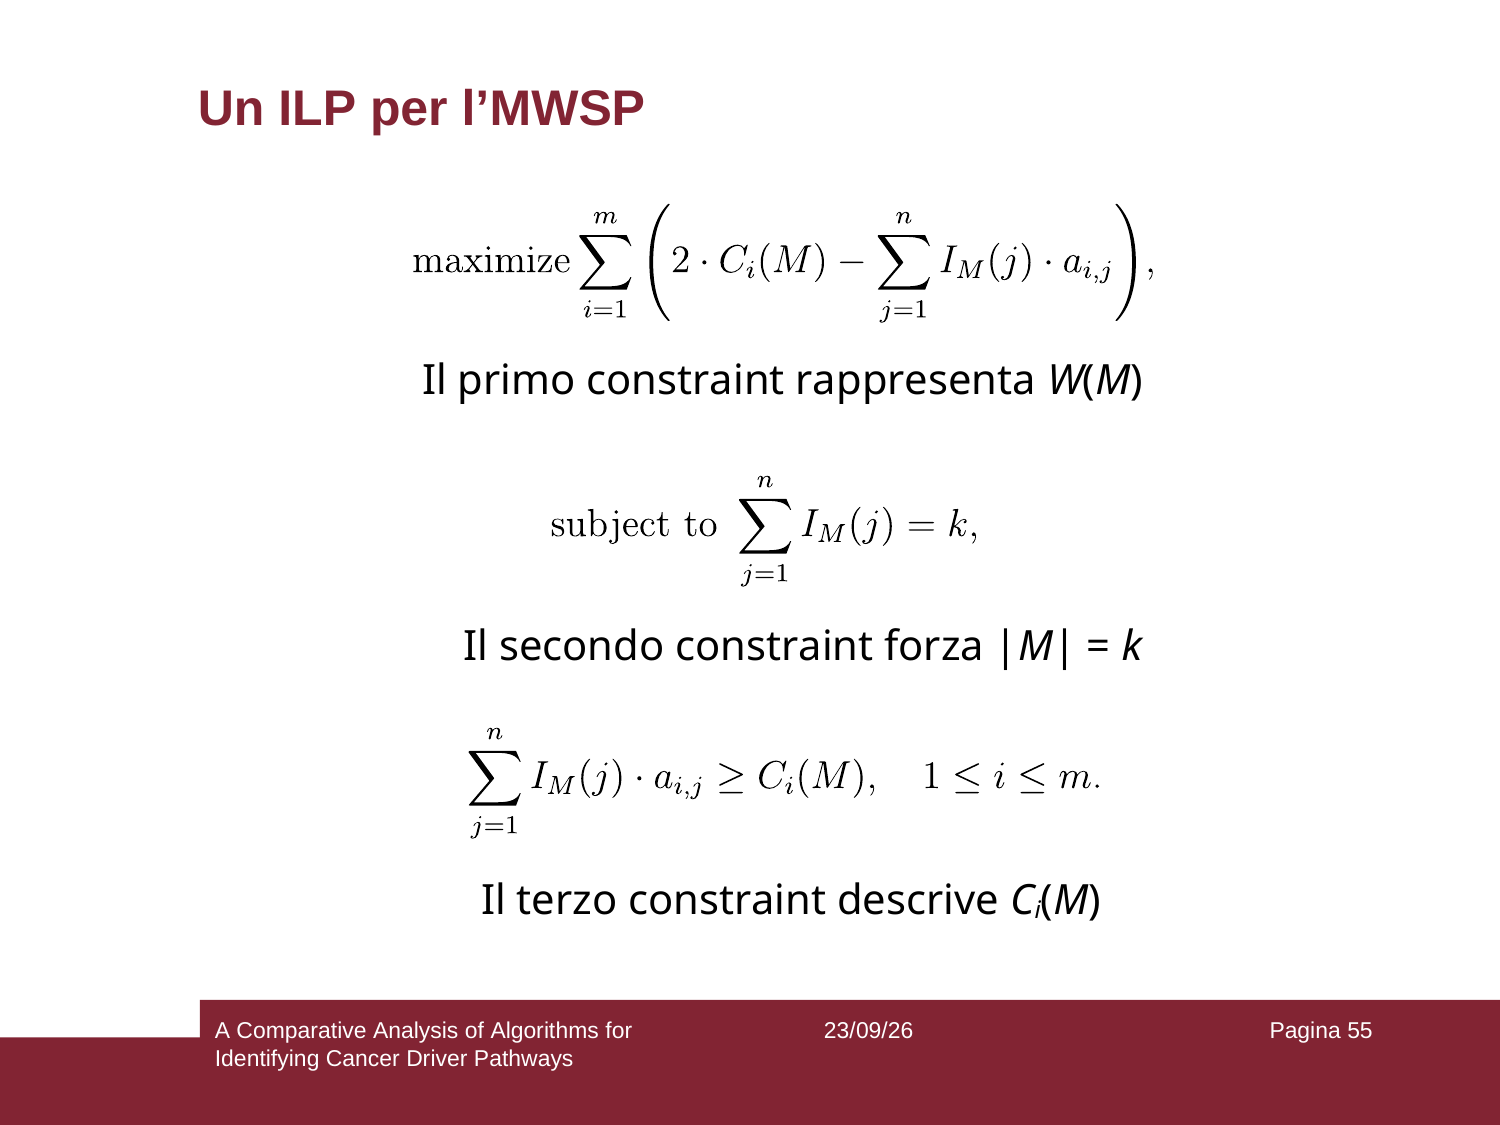

# Un ILP per l’MWSP
Il primo constraint rappresenta W(M)
Il secondo constraint forza |M| = k
Il terzo constraint descrive Ci(M)
A Comparative Analysis of Algorithms for Identifying Cancer Driver Pathways
Pagina